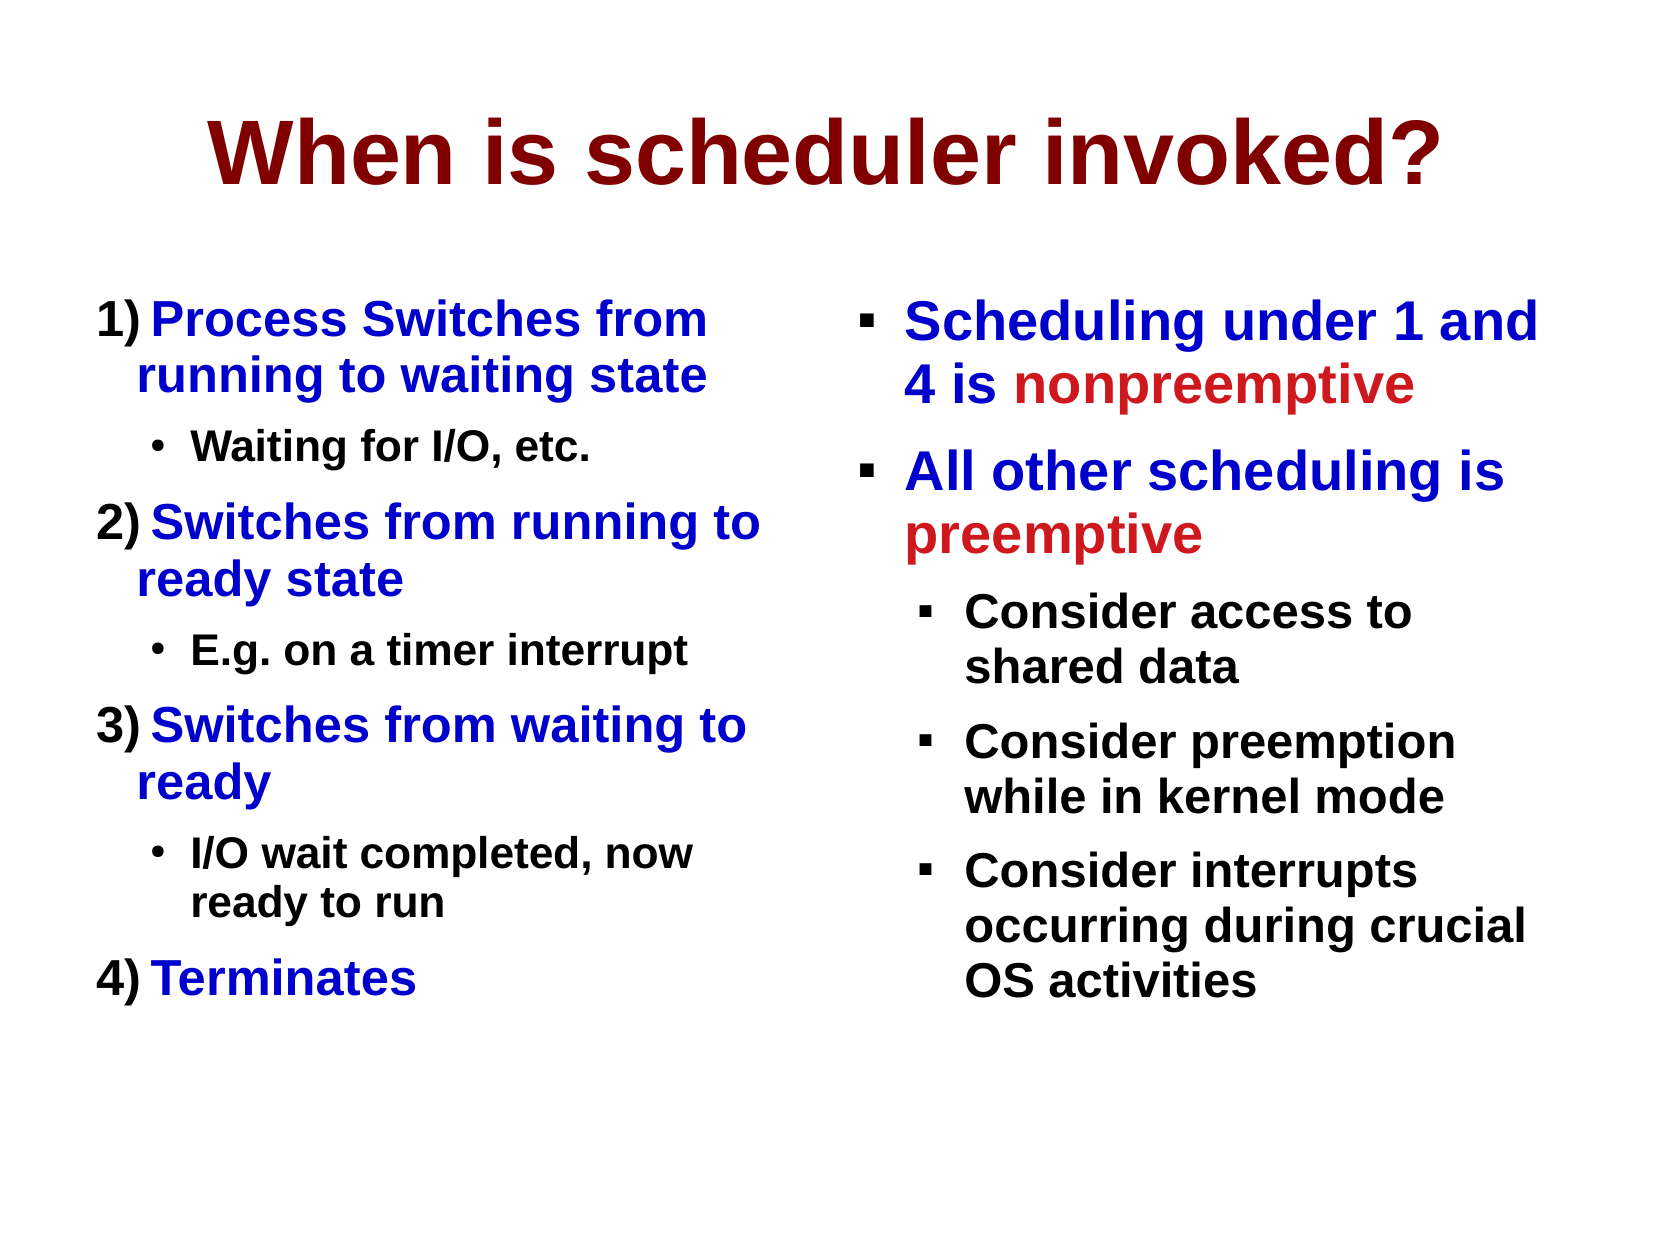

# When is scheduler invoked?
 Process Switches from running to waiting state
Waiting for I/O, etc.
 Switches from running to ready state
E.g. on a timer interrupt
 Switches from waiting to ready
I/O wait completed, now ready to run
 Terminates
Scheduling under 1 and 4 is nonpreemptive
All other scheduling is preemptive
Consider access to shared data
Consider preemption while in kernel mode
Consider interrupts occurring during crucial OS activities